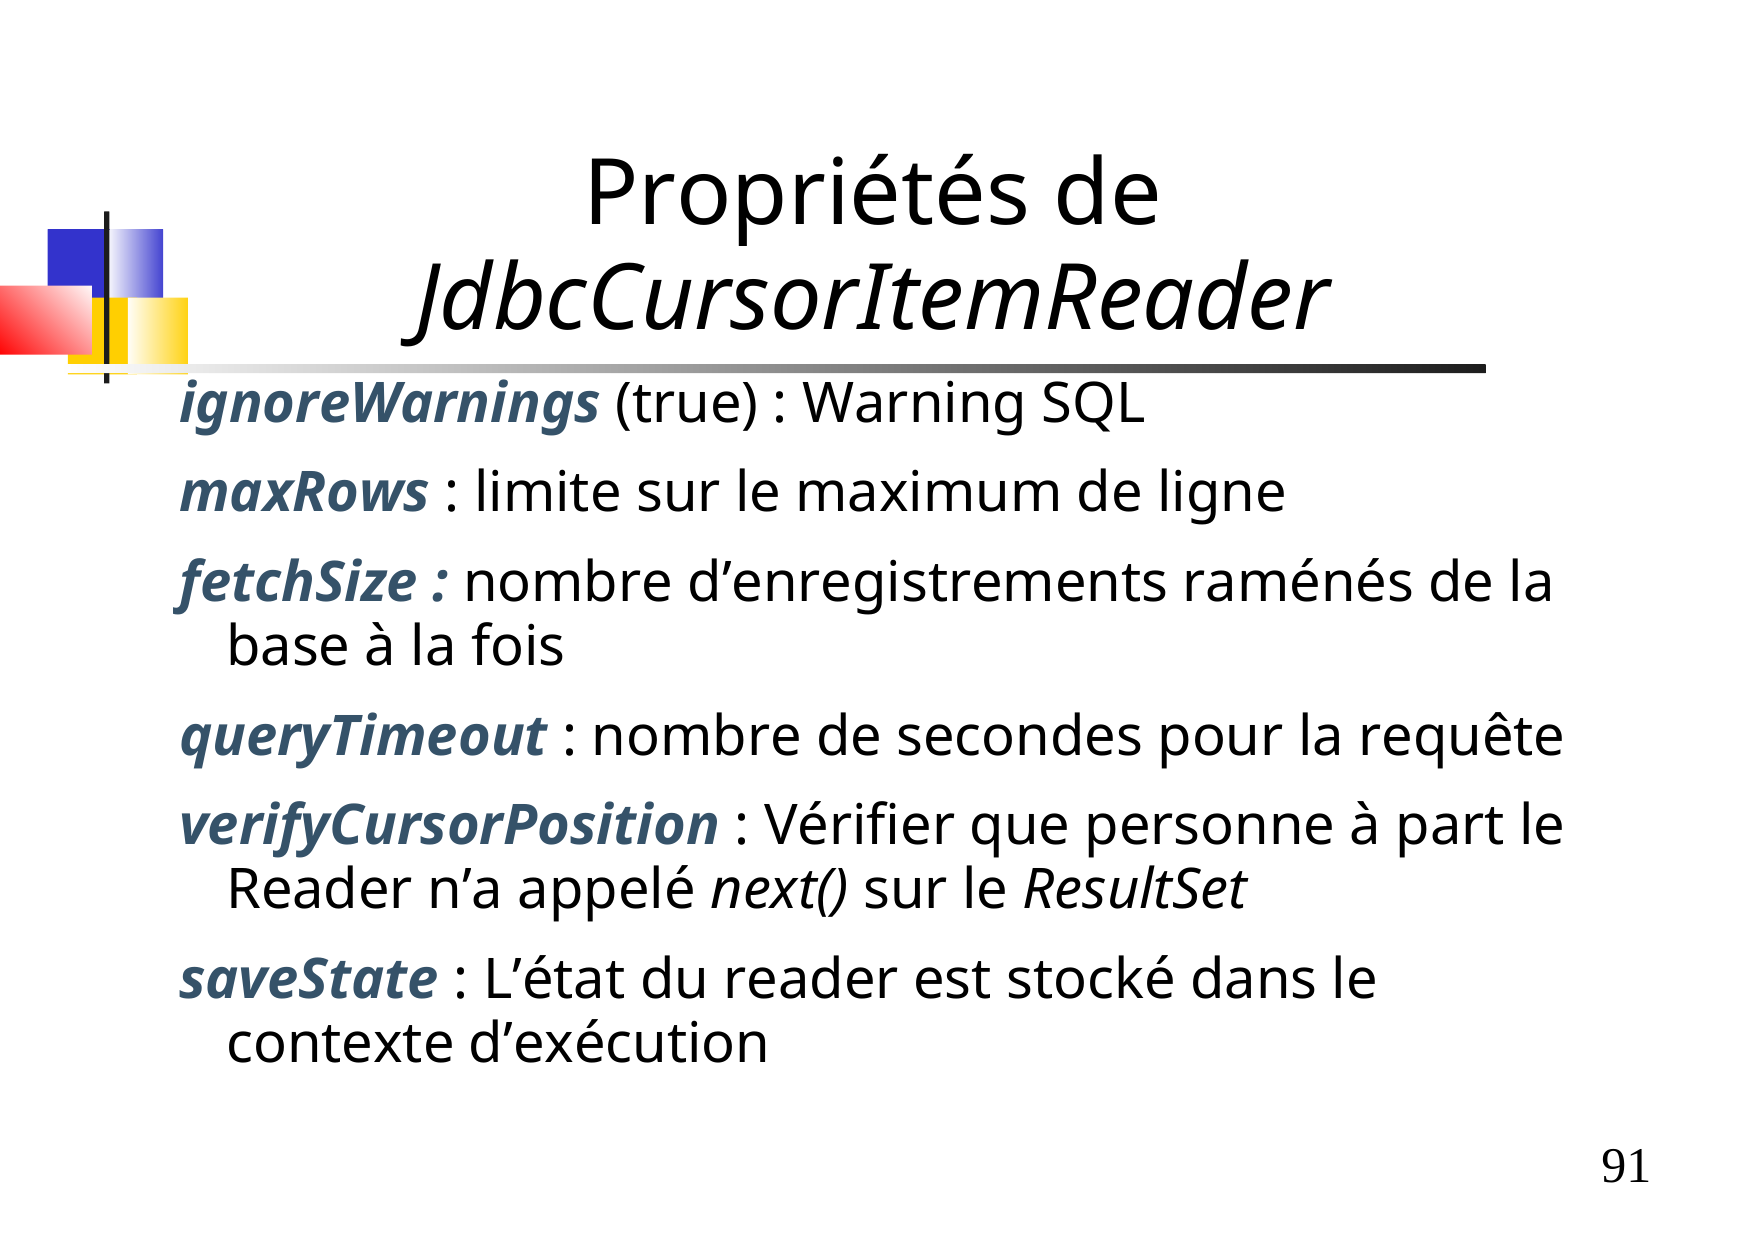

# Propriétés de JdbcCursorItemReader
ignoreWarnings (true) : Warning SQL
maxRows : limite sur le maximum de ligne
fetchSize : nombre d’enregistrements raménés de la base à la fois
queryTimeout : nombre de secondes pour la requête
verifyCursorPosition : Vérifier que personne à part le Reader n’a appelé next() sur le ResultSet
saveState : L’état du reader est stocké dans le contexte d’exécution